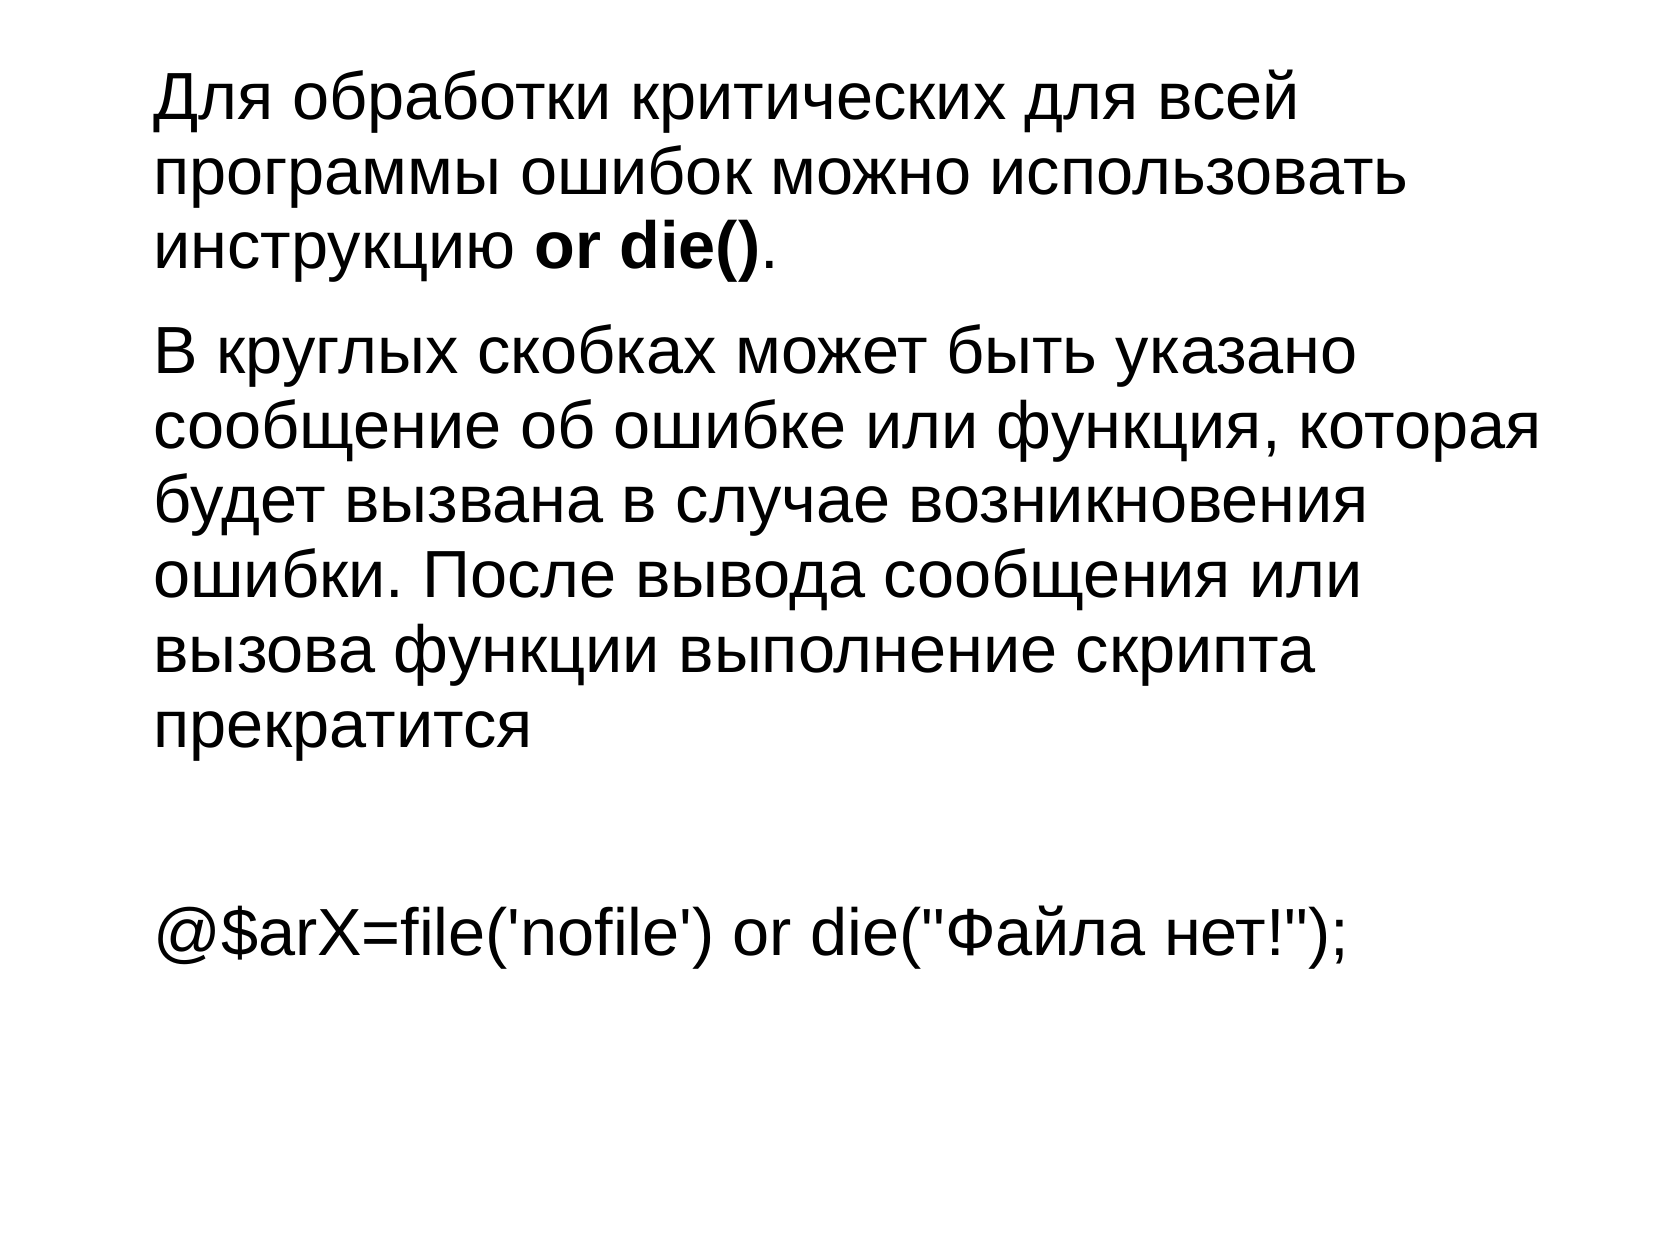

# Для обработки критических для всей программы ошибок можно использовать инструкцию or die().
В круглых скобках может быть указано сообщение об ошибке или функция, которая будет вызвана в случае возникновения ошибки. После вывода сообщения или вызова функции выполнение скрипта прекратится
@$arX=file('nofile') or die("Файла нет!");